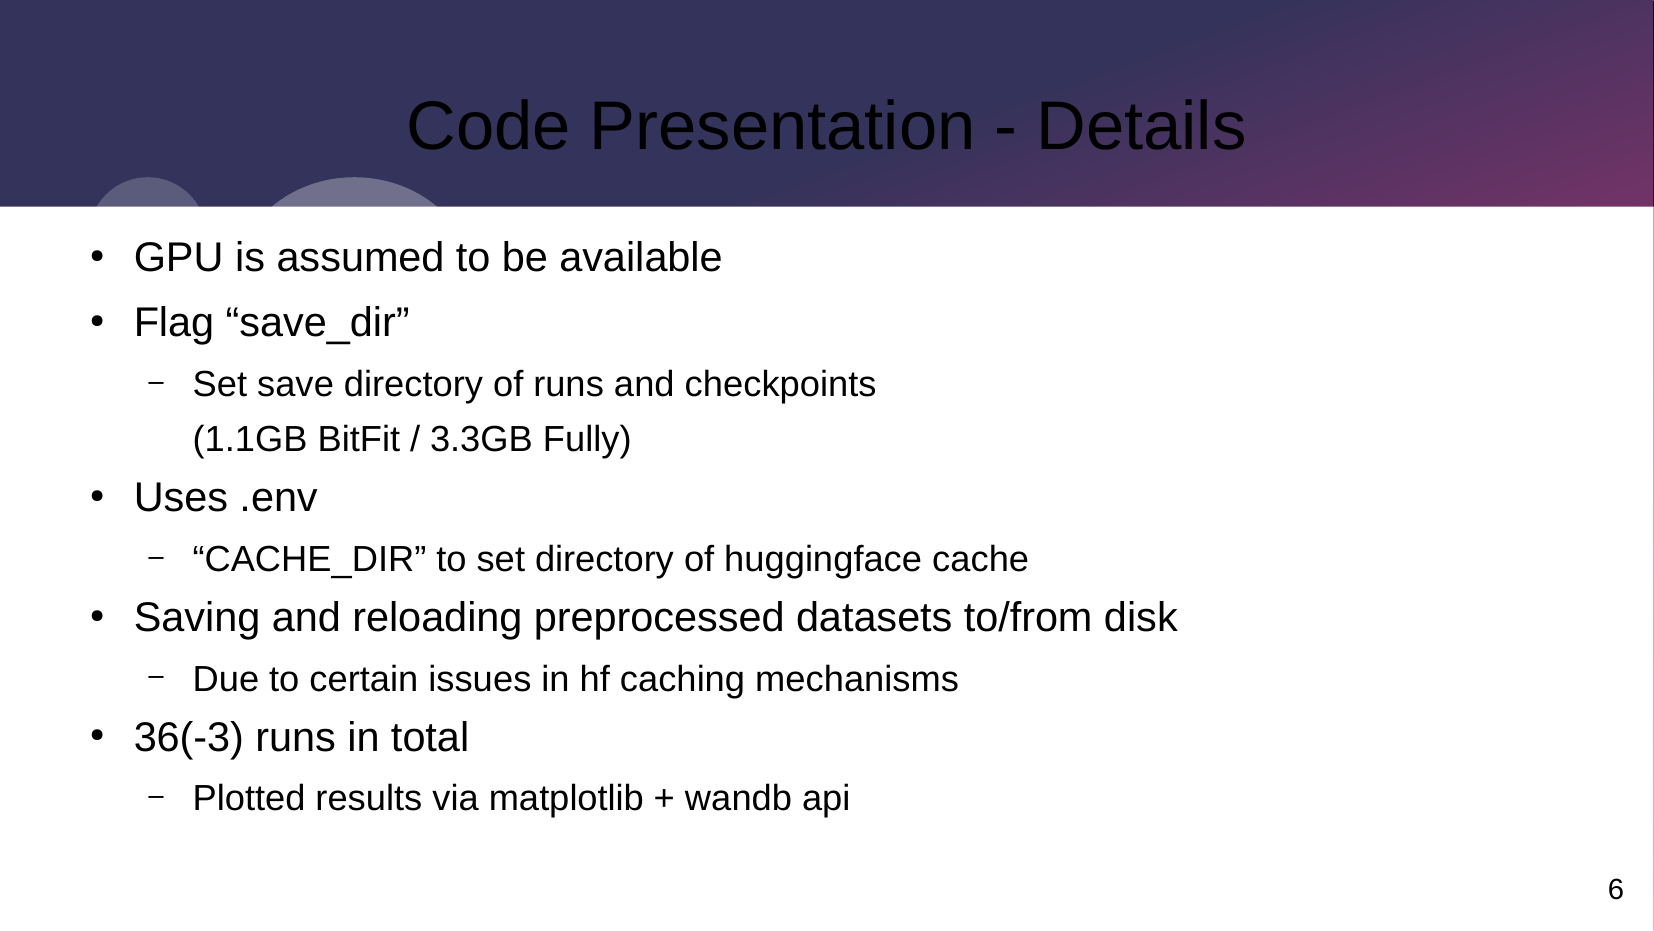

# Code Presentation - Details
GPU is assumed to be available
Flag “save_dir”
Set save directory of runs and checkpoints
(1.1GB BitFit / 3.3GB Fully)
Uses .env
“CACHE_DIR” to set directory of huggingface cache
Saving and reloading preprocessed datasets to/from disk
Due to certain issues in hf caching mechanisms
36(-3) runs in total
Plotted results via matplotlib + wandb api